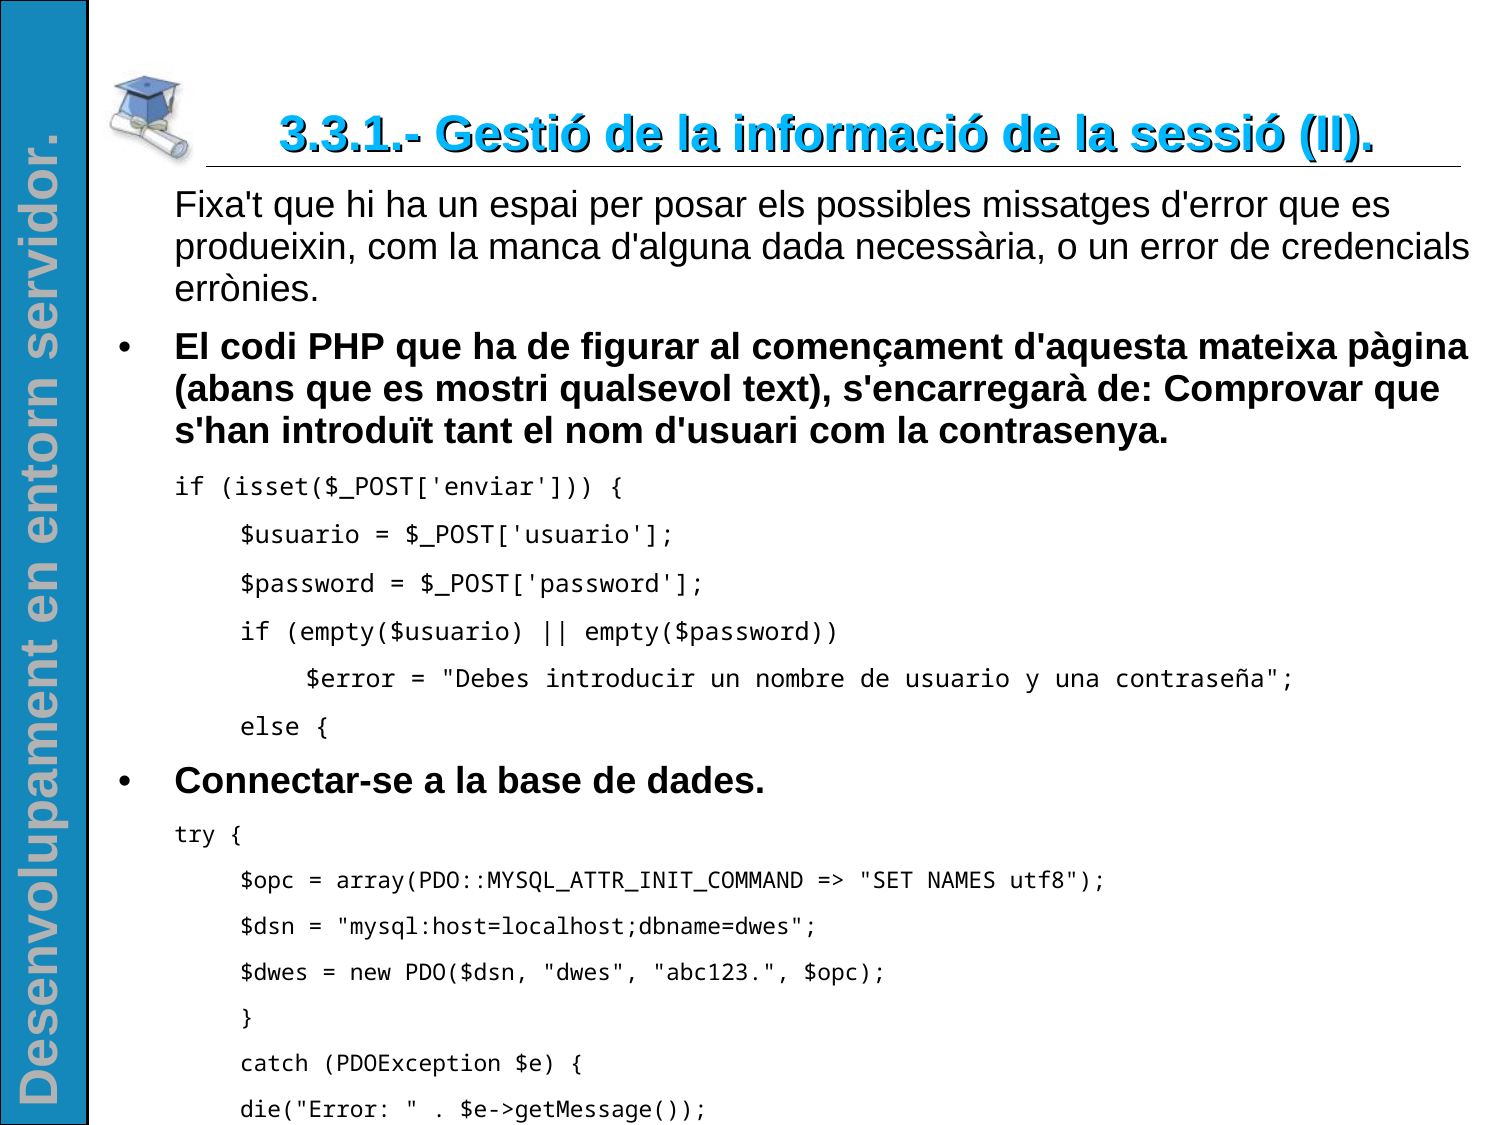

# 3.3.1.- Gestió de la informació de la sessió (II).
Fixa't que hi ha un espai per posar els possibles missatges d'error que es produeixin, com la manca d'alguna dada necessària, o un error de credencials errònies.
El codi PHP que ha de figurar al començament d'aquesta mateixa pàgina (abans que es mostri qualsevol text), s'encarregarà de: Comprovar que s'han introduït tant el nom d'usuari com la contrasenya.
if (isset($_POST['enviar'])) {
$usuario = $_POST['usuario'];
$password = $_POST['password'];
if (empty($usuario) || empty($password))
$error = "Debes introducir un nombre de usuario y una contraseña";
else {
Connectar-se a la base de dades.
try {
$opc = array(PDO::MYSQL_ATTR_INIT_COMMAND => "SET NAMES utf8");
$dsn = "mysql:host=localhost;dbname=dwes";
$dwes = new PDO($dsn, "dwes", "abc123.", $opc);
}
catch (PDOException $e) {
die("Error: " . $e->getMessage());
}